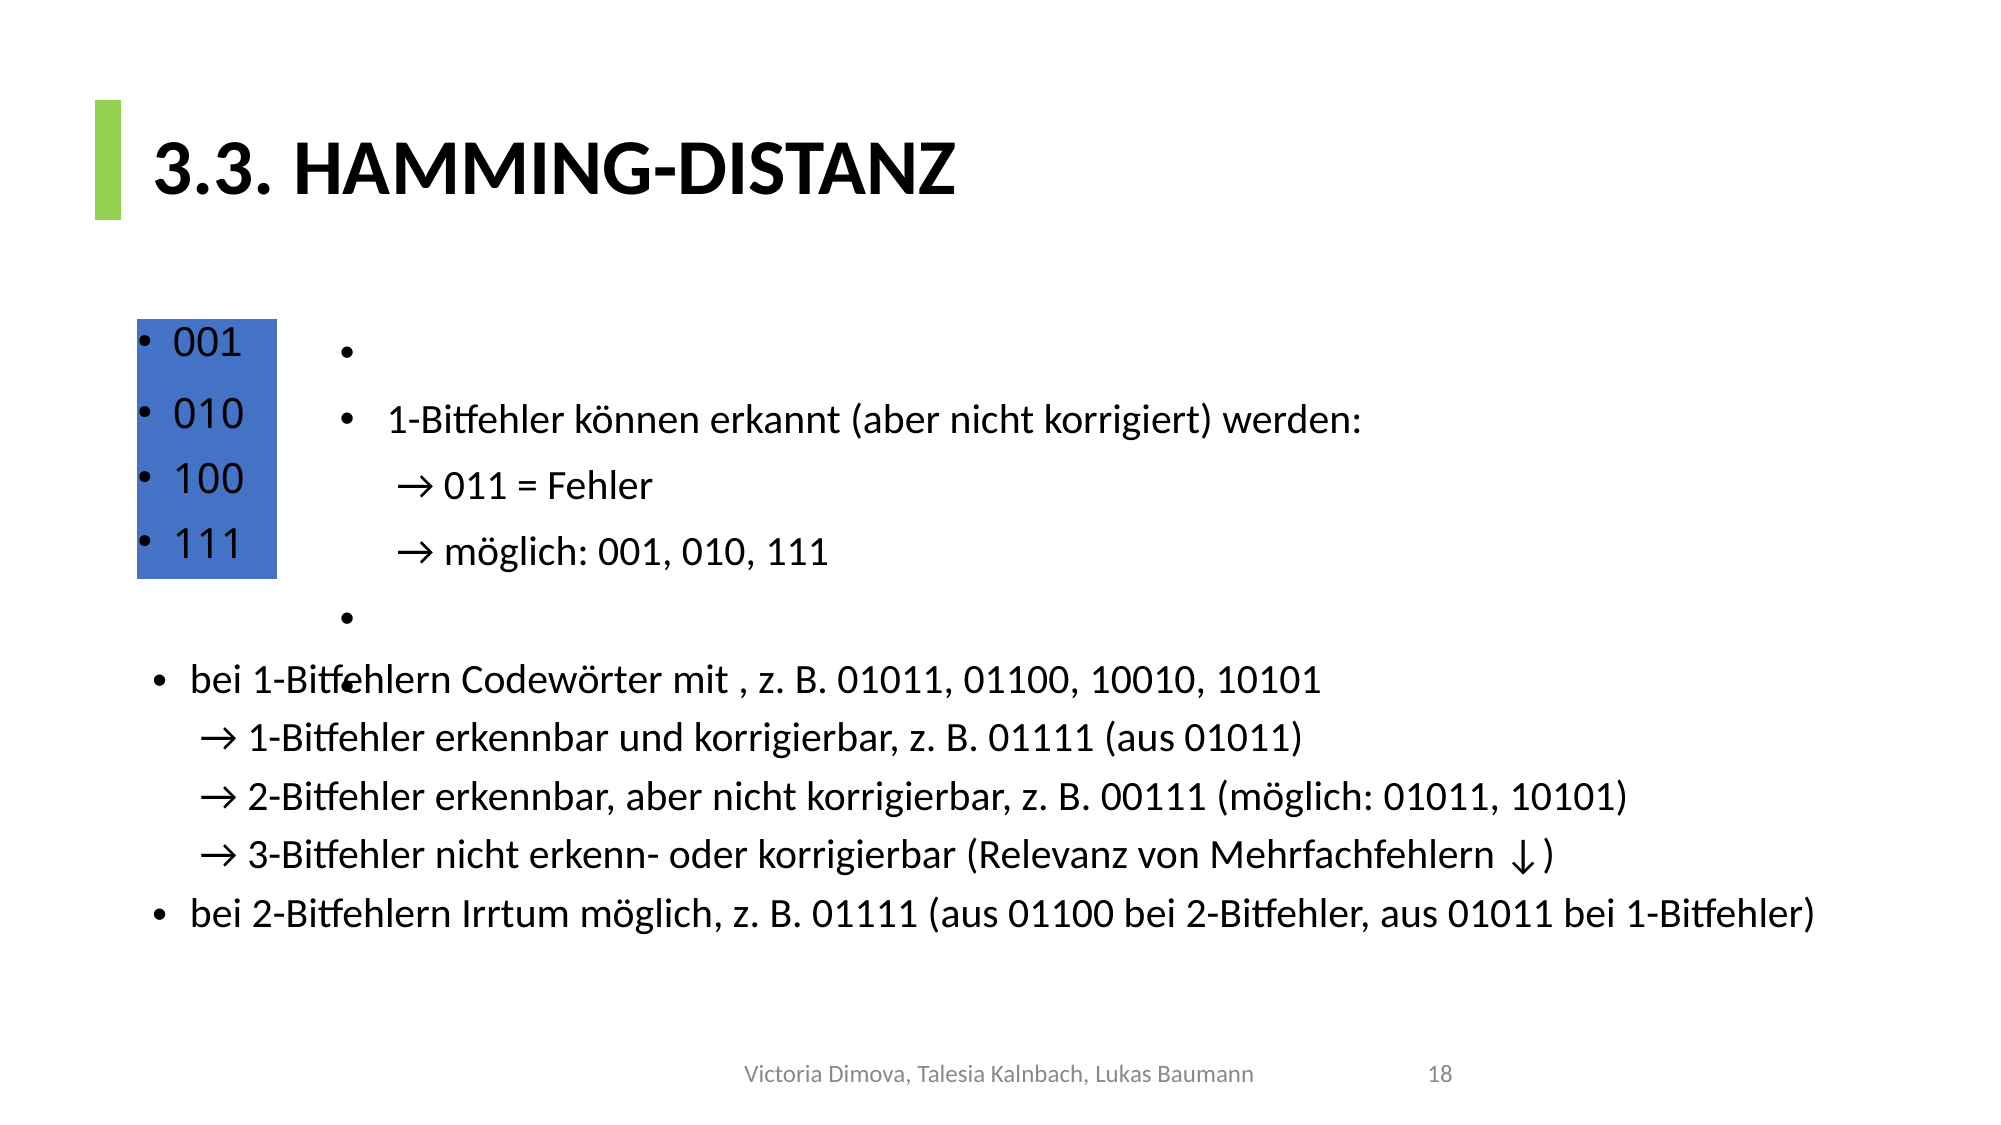

# 3.3. HAMMING-DISTANZ
| 001 |
| --- |
| 010 |
| 100 |
| 111 |
1-Bitfehler können erkannt (aber nicht korrigiert) werden:
 → 011 = Fehler
 → möglich: 001, 010, 111
bei 1-Bitfehlern Codewörter mit , z. B. 01011, 01100, 10010, 10101
 → 1-Bitfehler erkennbar und korrigierbar, z. B. 01111 (aus 01011)
 → 2-Bitfehler erkennbar, aber nicht korrigierbar, z. B. 00111 (möglich: 01011, 10101)
 → 3-Bitfehler nicht erkenn- oder korrigierbar (Relevanz von Mehrfachfehlern ↓)
bei 2-Bitfehlern Irrtum möglich, z. B. 01111 (aus 01100 bei 2-Bitfehler, aus 01011 bei 1-Bitfehler)
Victoria Dimova, Talesia Kalnbach, Lukas Baumann